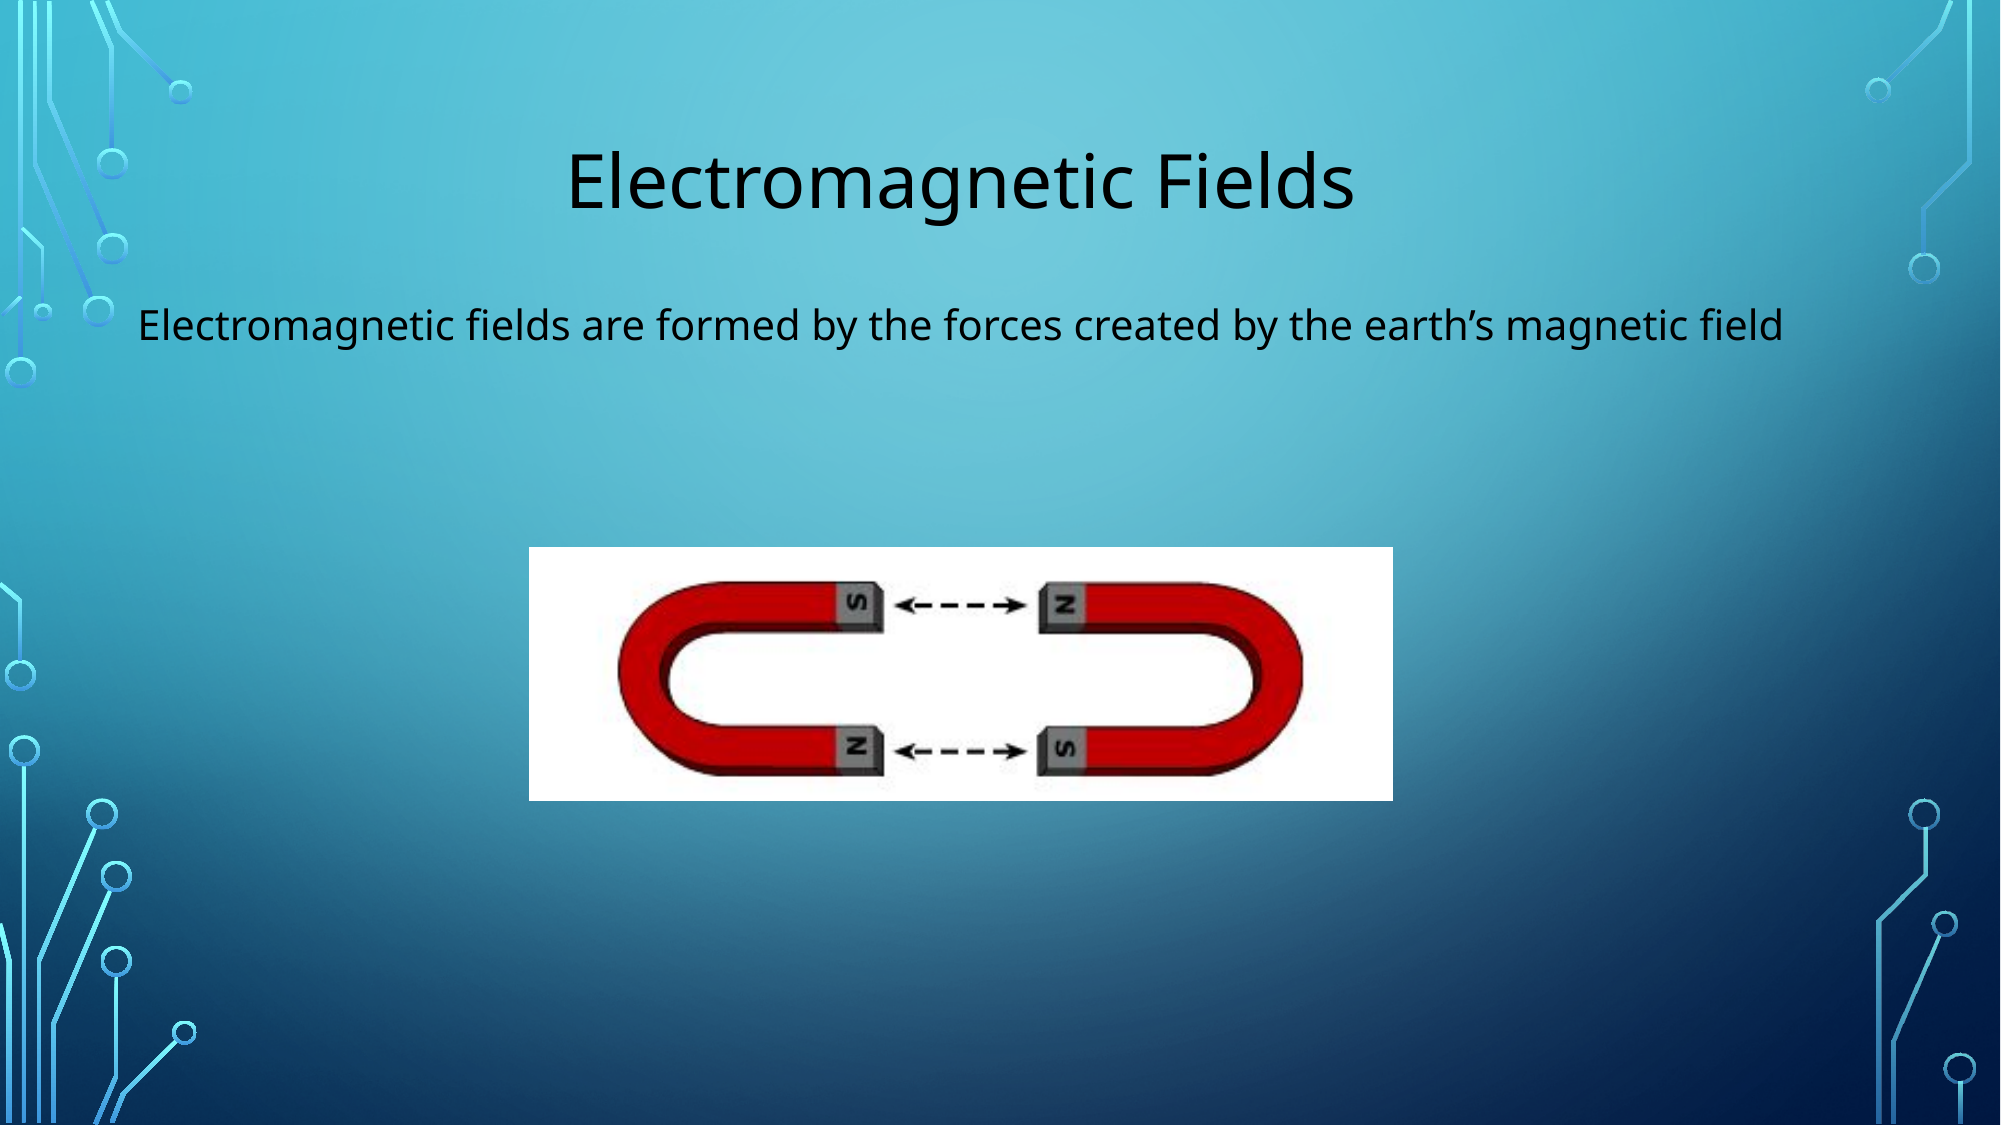

Electromagnetic Fields
Electromagnetic fields are formed by the forces created by the earth’s magnetic field